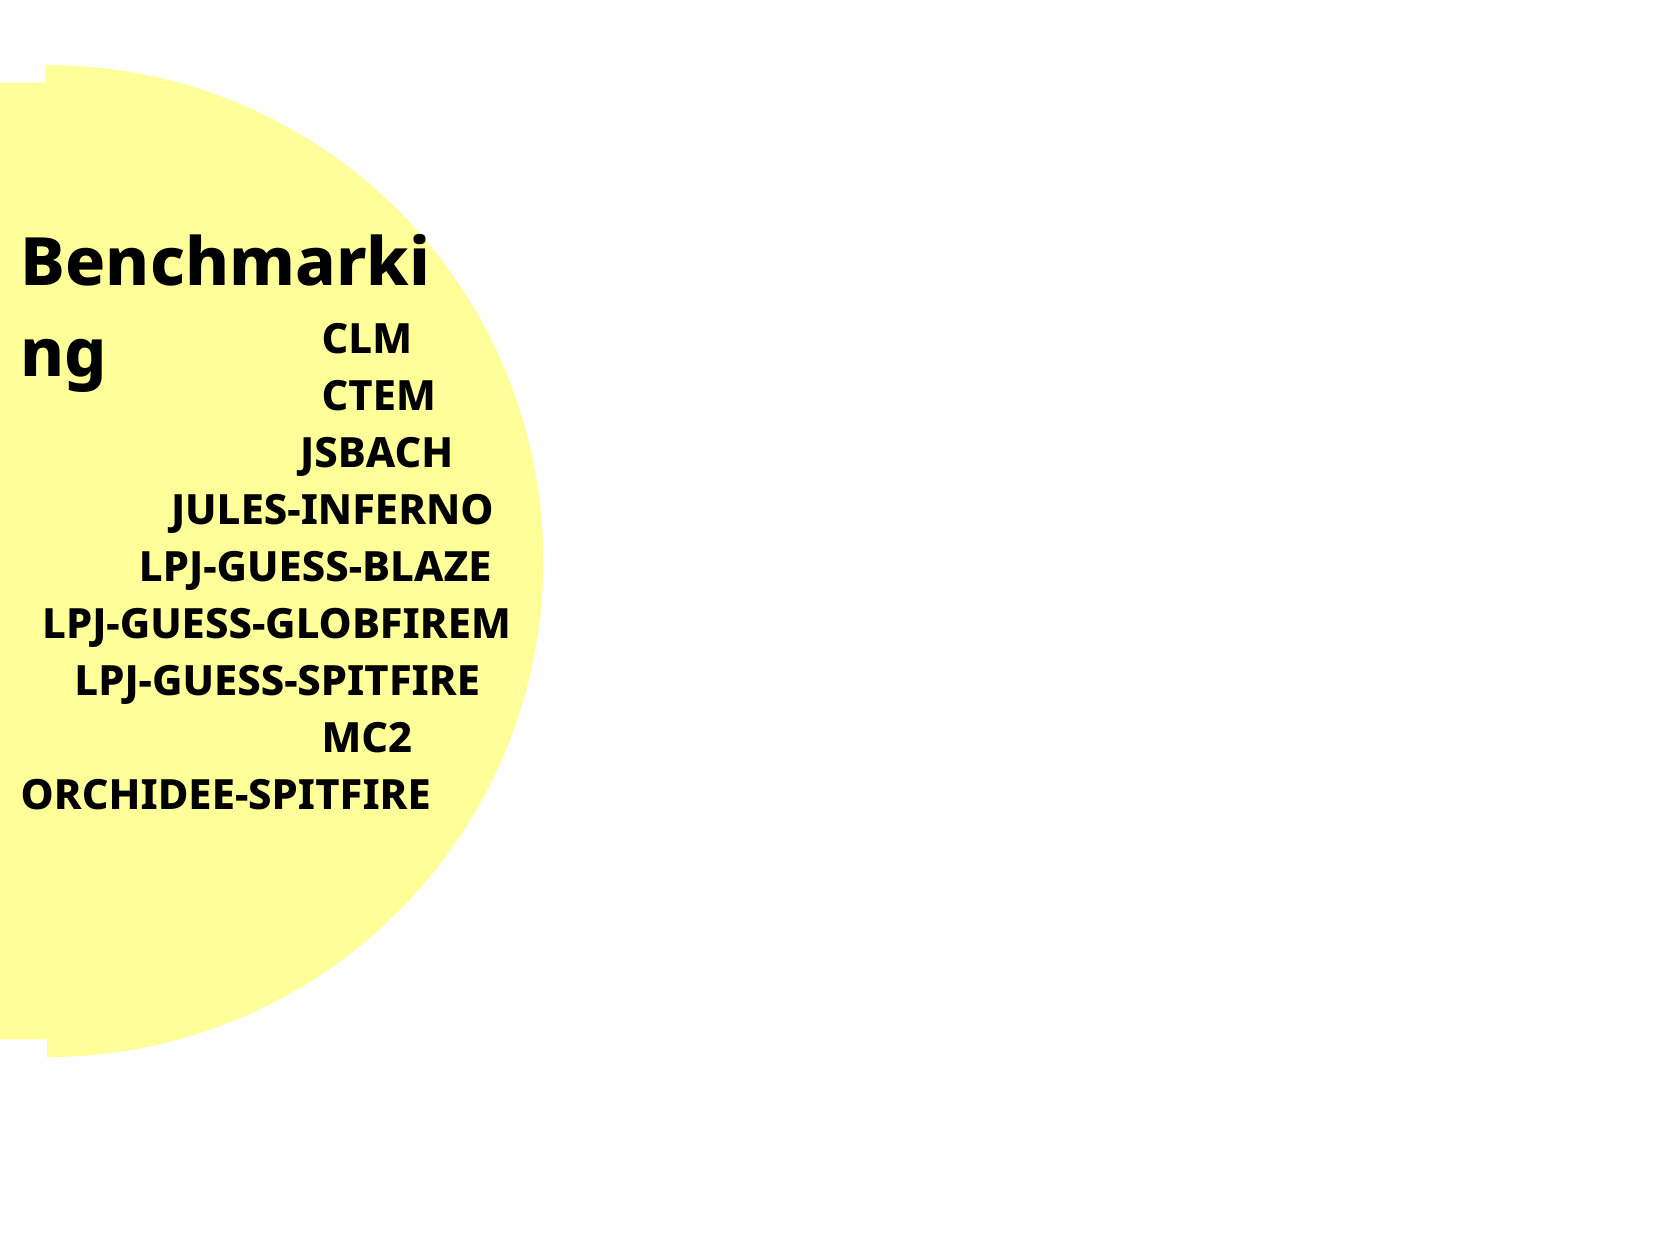

Benchmarking
 CLM
 CTEM
 JSBACH
 JULES-INFERNO
 LPJ-GUESS-BLAZE
 LPJ-GUESS-GLOBFIREM
 LPJ-GUESS-SPITFIRE
 MC2
ORCHIDEE-SPITFIRE